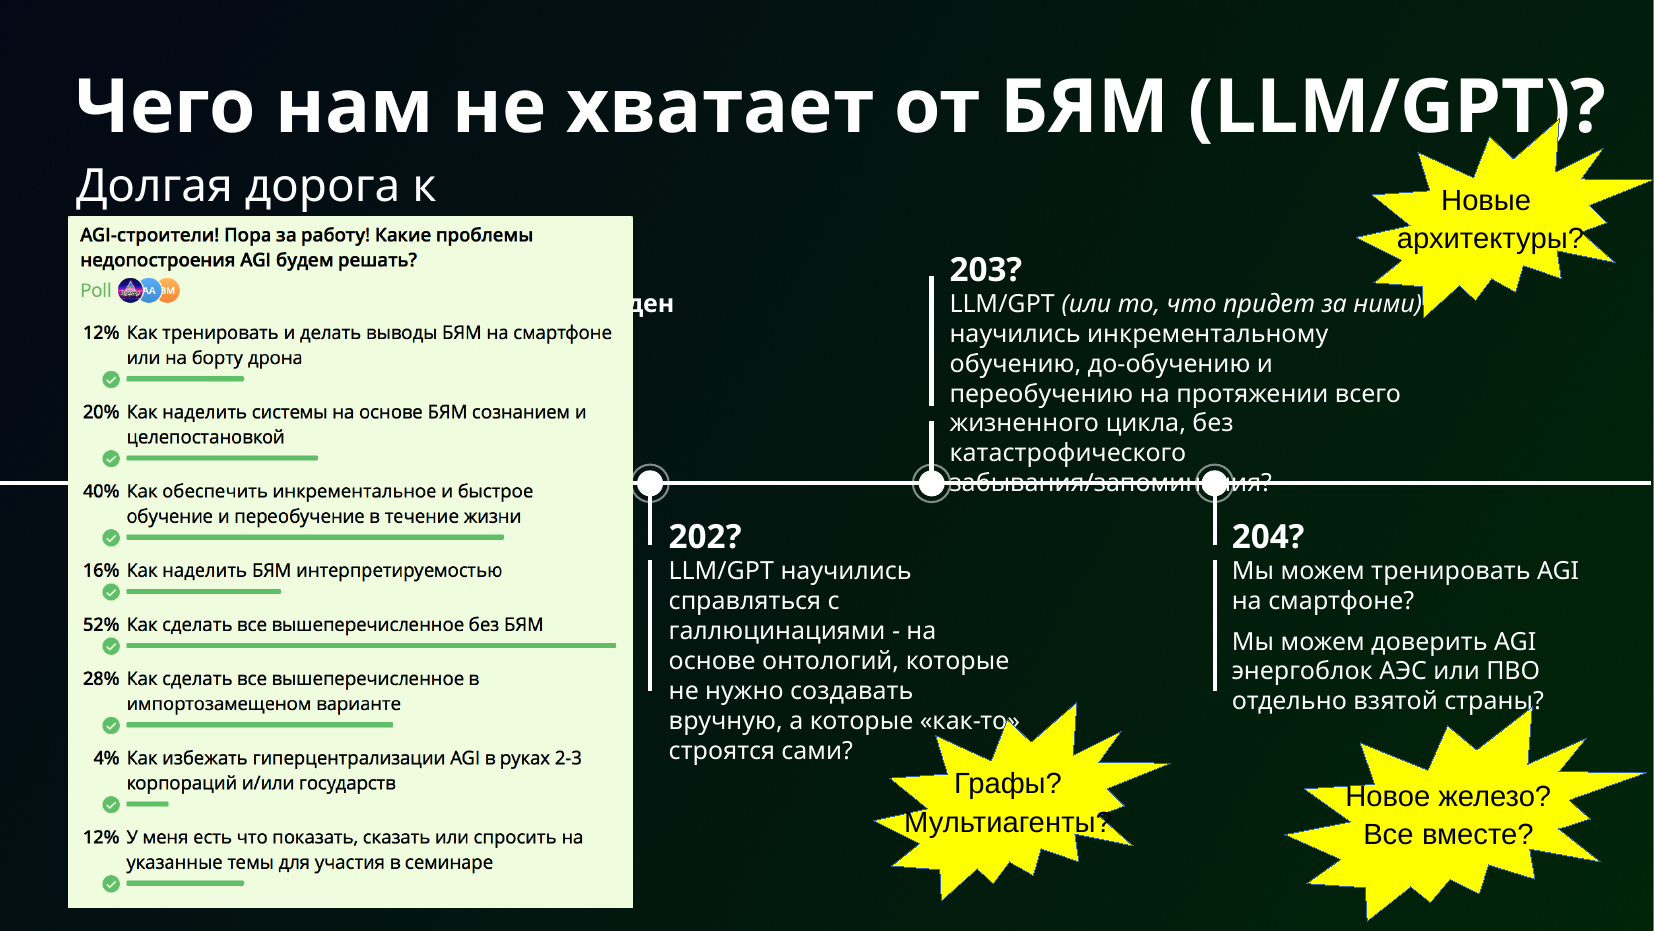

Чего нам не хватает от БЯМ (LLM/GPT)?
Новые
архитектуры?
Долгая дорога к AGI
2023
203?
Тьюринг тест пройден неформально
LLM ChatGPT
Сэм Альтман
Грег Брокман
Илья Суцкевер
LLM/GPT (или то, что придет за ними) научились инкрементальному обучению, до-обучению и переобучению на протяжении всего жизненного цикла, без катастрофического забывания/запоминания?
202?
204?
LLM/GPT научились справляться с галлюцинациями - на основе онтологий, которые не нужно создавать вручную, а которые «как-то» строятся сами?
Мы можем тренировать AGI на смартфоне?
Мы можем доверить AGI энергоблок АЭС или ПВО отдельно взятой страны?
2014
Тьюринг тест пройден формально «инженерным методом»
Бот «Евгений Густман»
Владимир Веселов
Сергей Уласень
Евгений Демченко
Графы?
Мультиагенты?
Новое железо?
Все вместе?